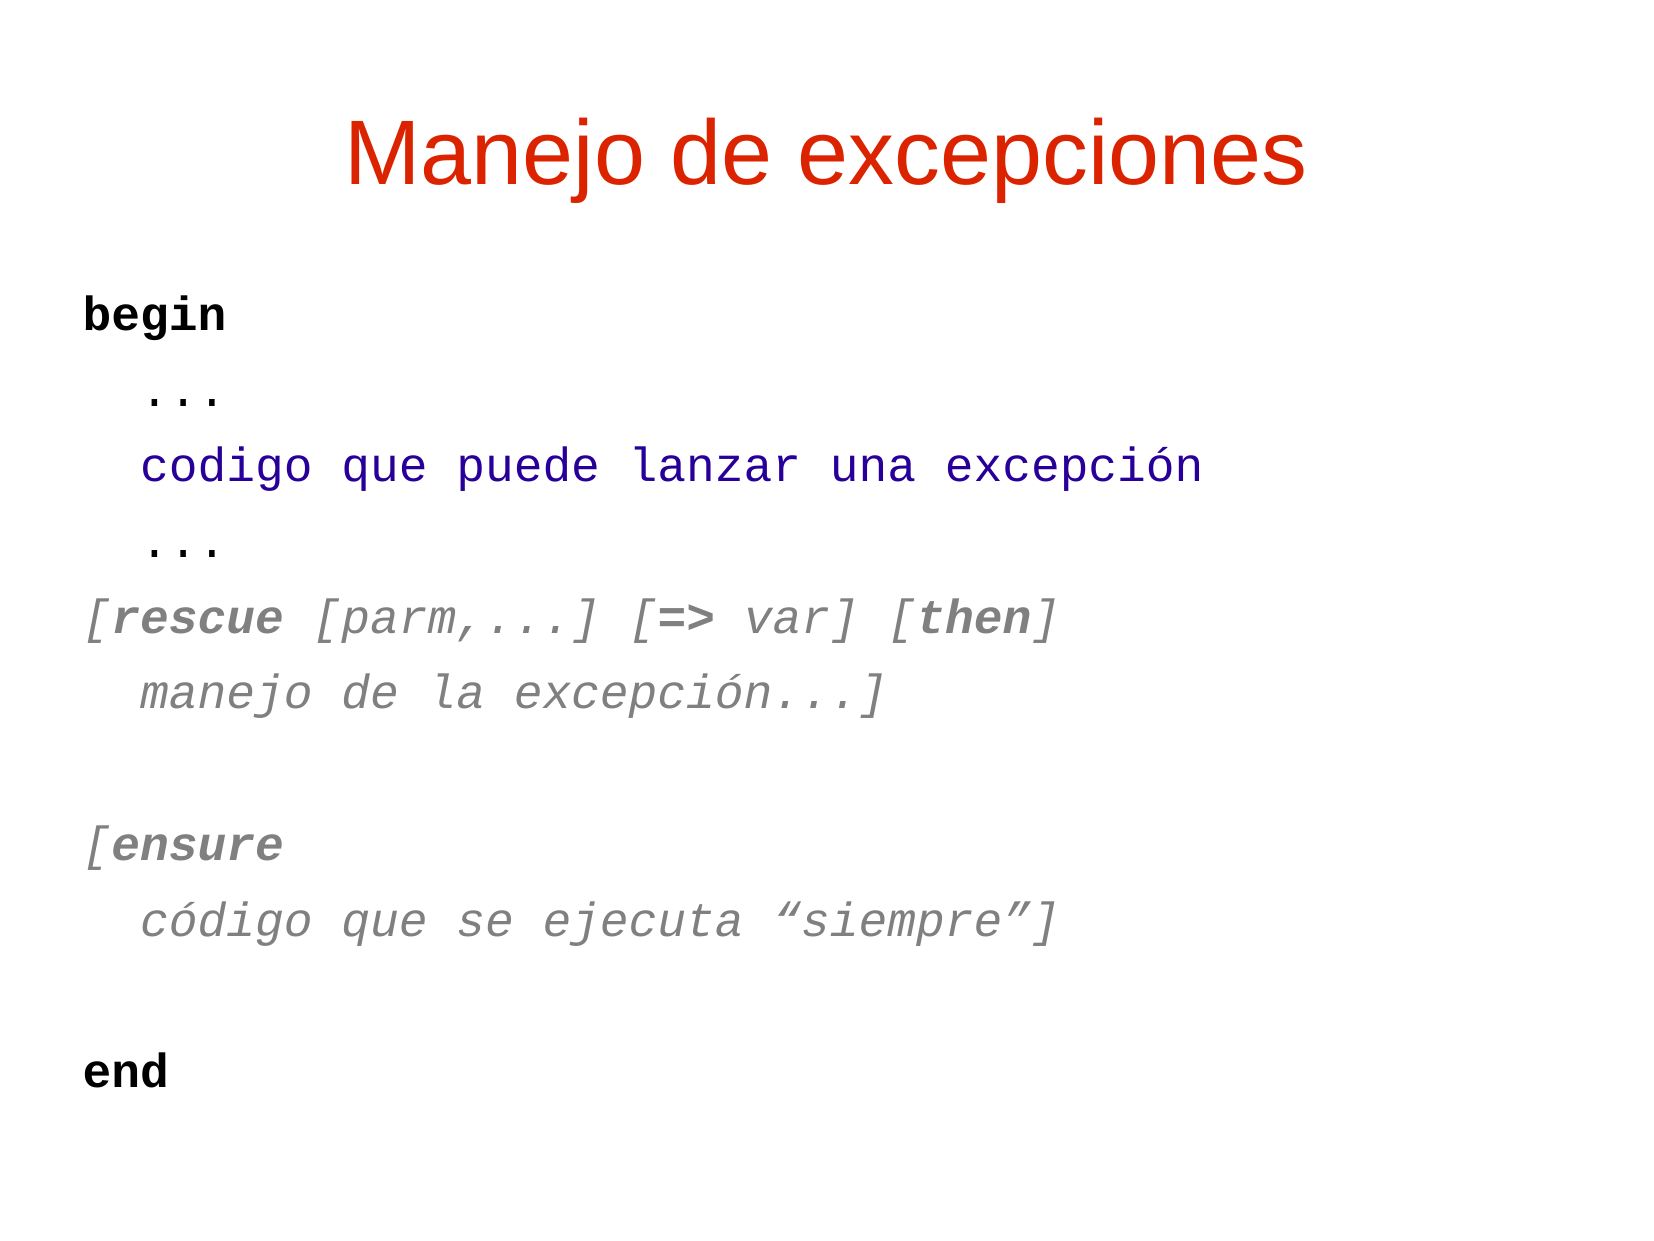

# Manejo de excepciones
begin
 ...
 codigo que puede lanzar una excepción
 ...
[rescue [parm,...] [=> var] [then]
 manejo de la excepción...]
[ensure
 código que se ejecuta “siempre”]
end